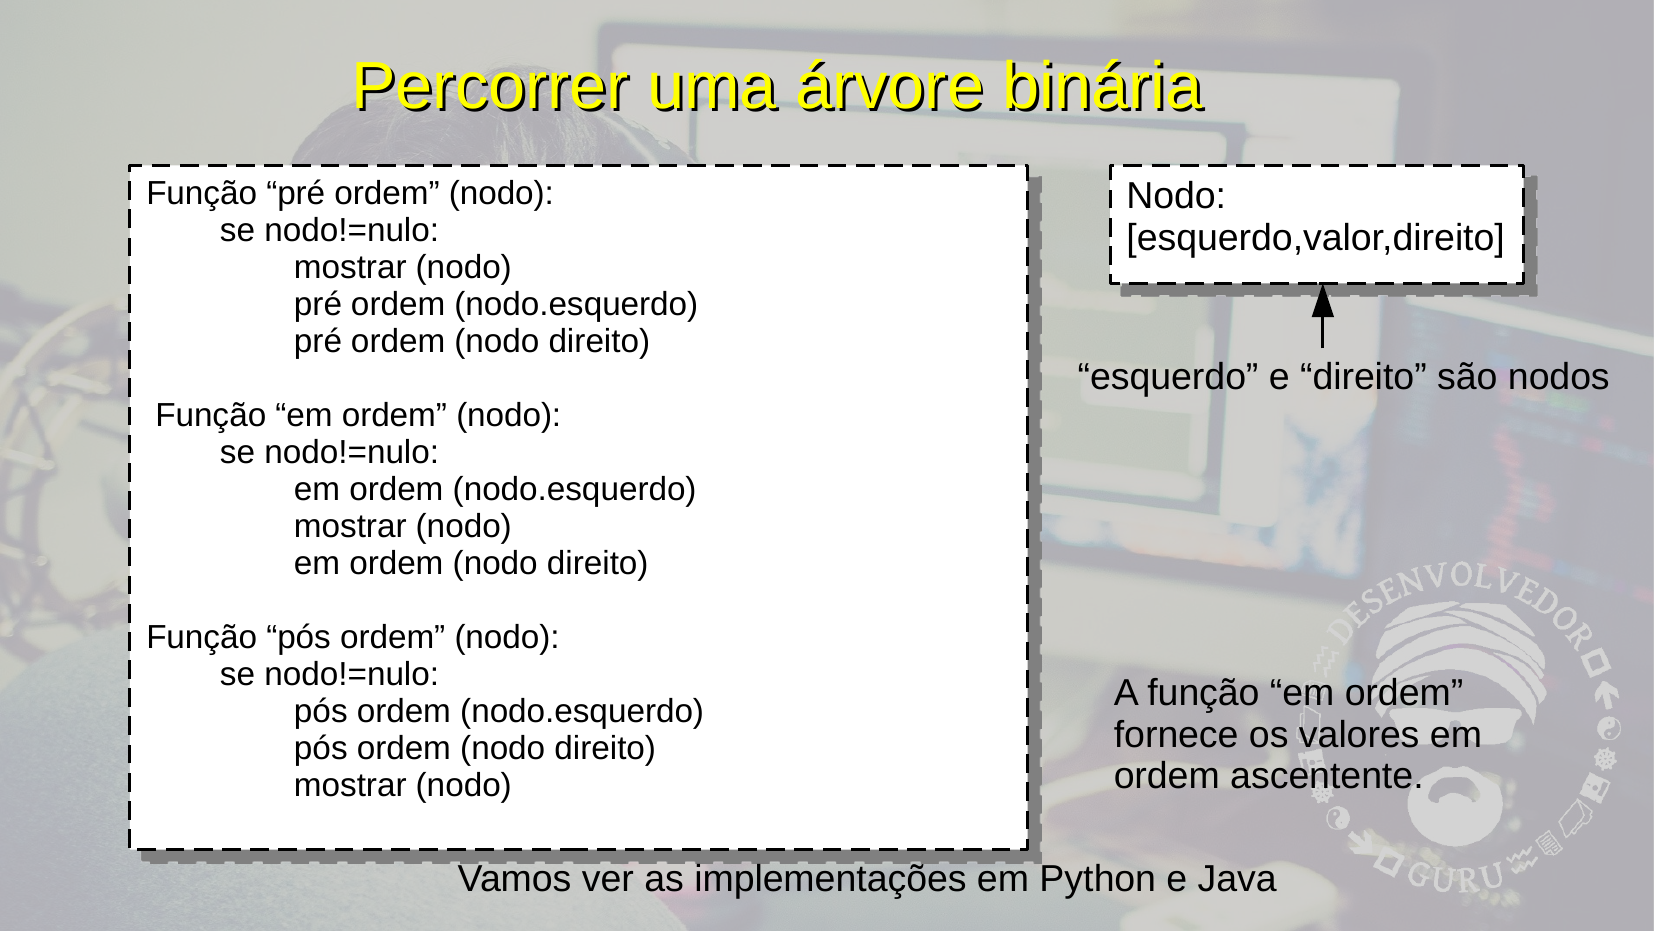

Percorrer uma árvore binária
Função “pré ordem” (nodo):
	se nodo!=nulo:
		mostrar (nodo)
		pré ordem (nodo.esquerdo)
		pré ordem (nodo direito)
 Função “em ordem” (nodo):
	se nodo!=nulo:
		em ordem (nodo.esquerdo)
		mostrar (nodo)
		em ordem (nodo direito)
Função “pós ordem” (nodo):
	se nodo!=nulo:
		pós ordem (nodo.esquerdo)
		pós ordem (nodo direito)
		mostrar (nodo)
Nodo:
[esquerdo,valor,direito]
“esquerdo” e “direito” são nodos
A função “em ordem” fornece os valores em ordem ascentente.
Vamos ver as implementações em Python e Java